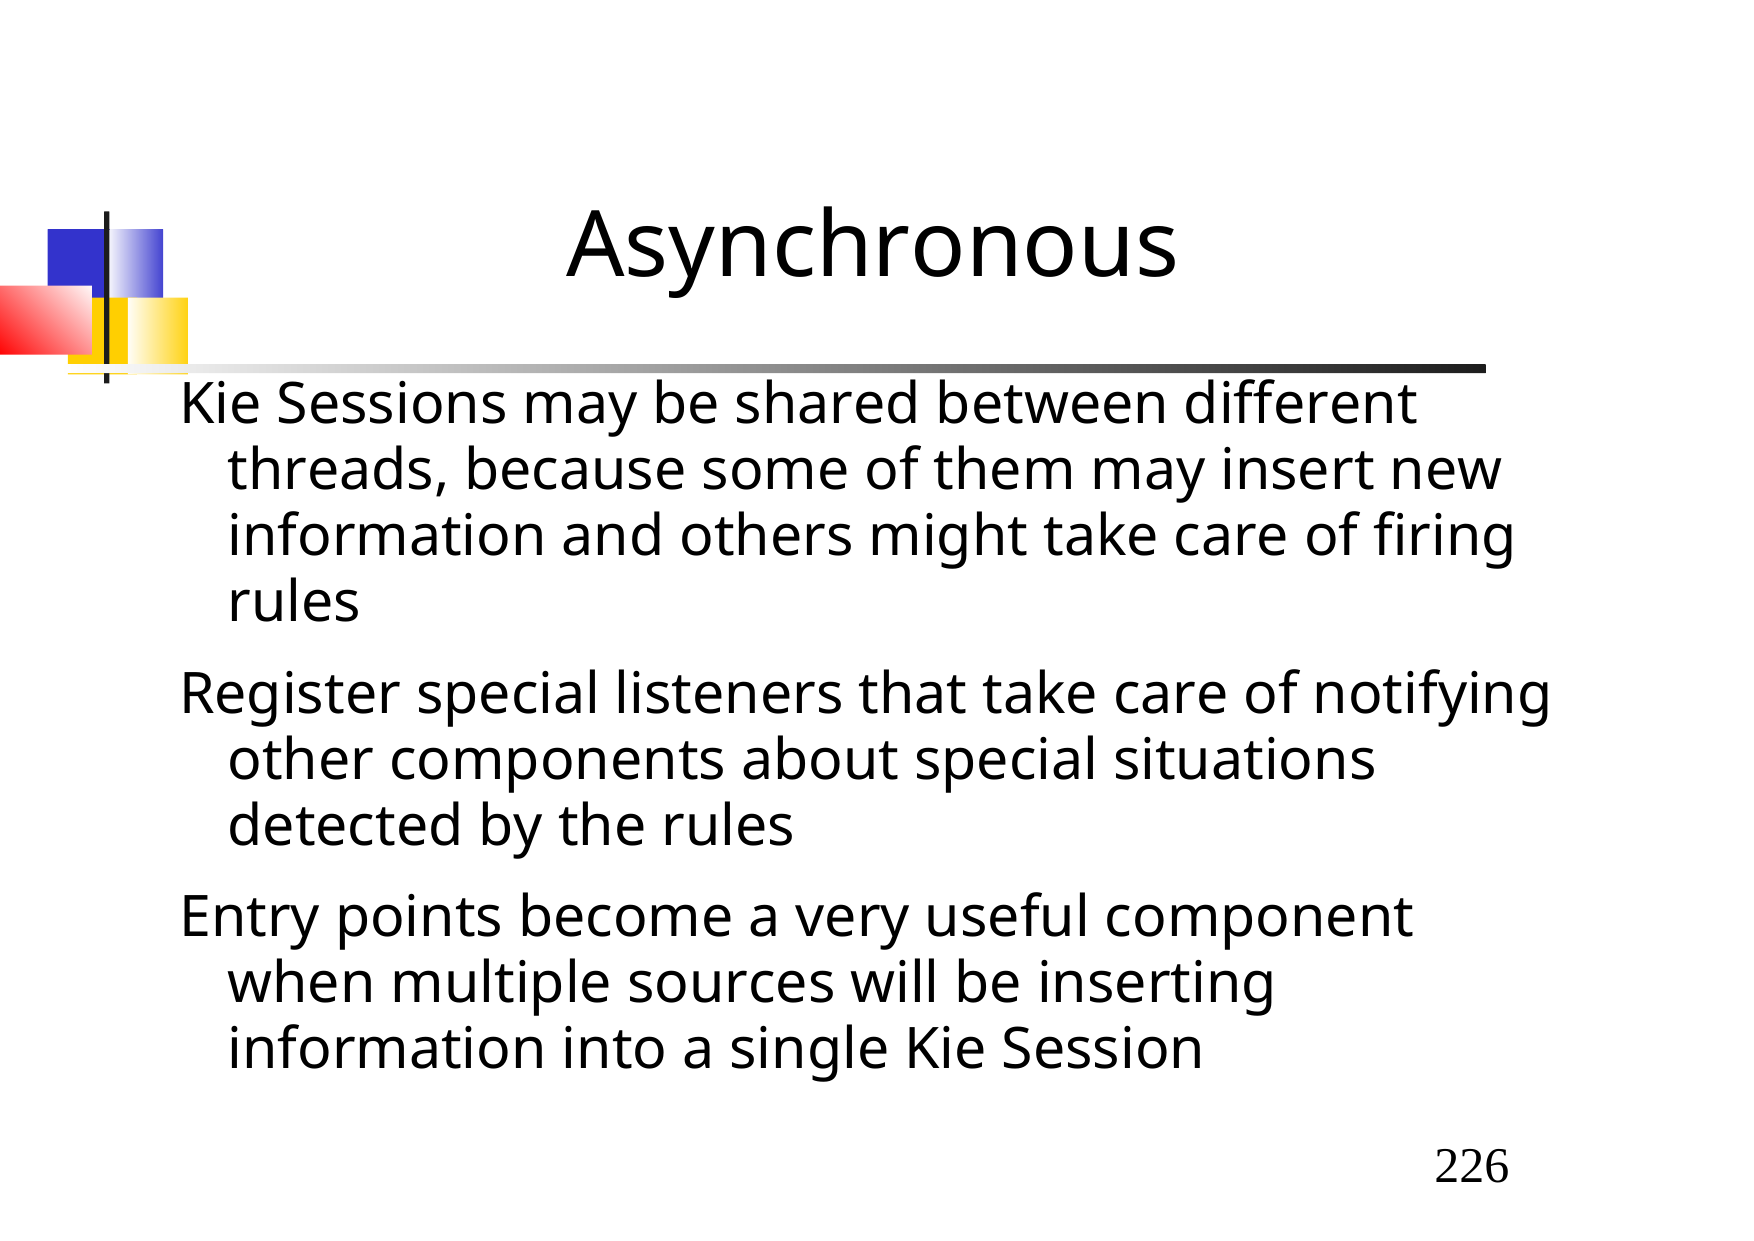

# Asynchronous
Kie Sessions may be shared between different threads, because some of them may insert new information and others might take care of firing rules
Register special listeners that take care of notifying other components about special situations detected by the rules
Entry points become a very useful component when multiple sources will be inserting information into a single Kie Session